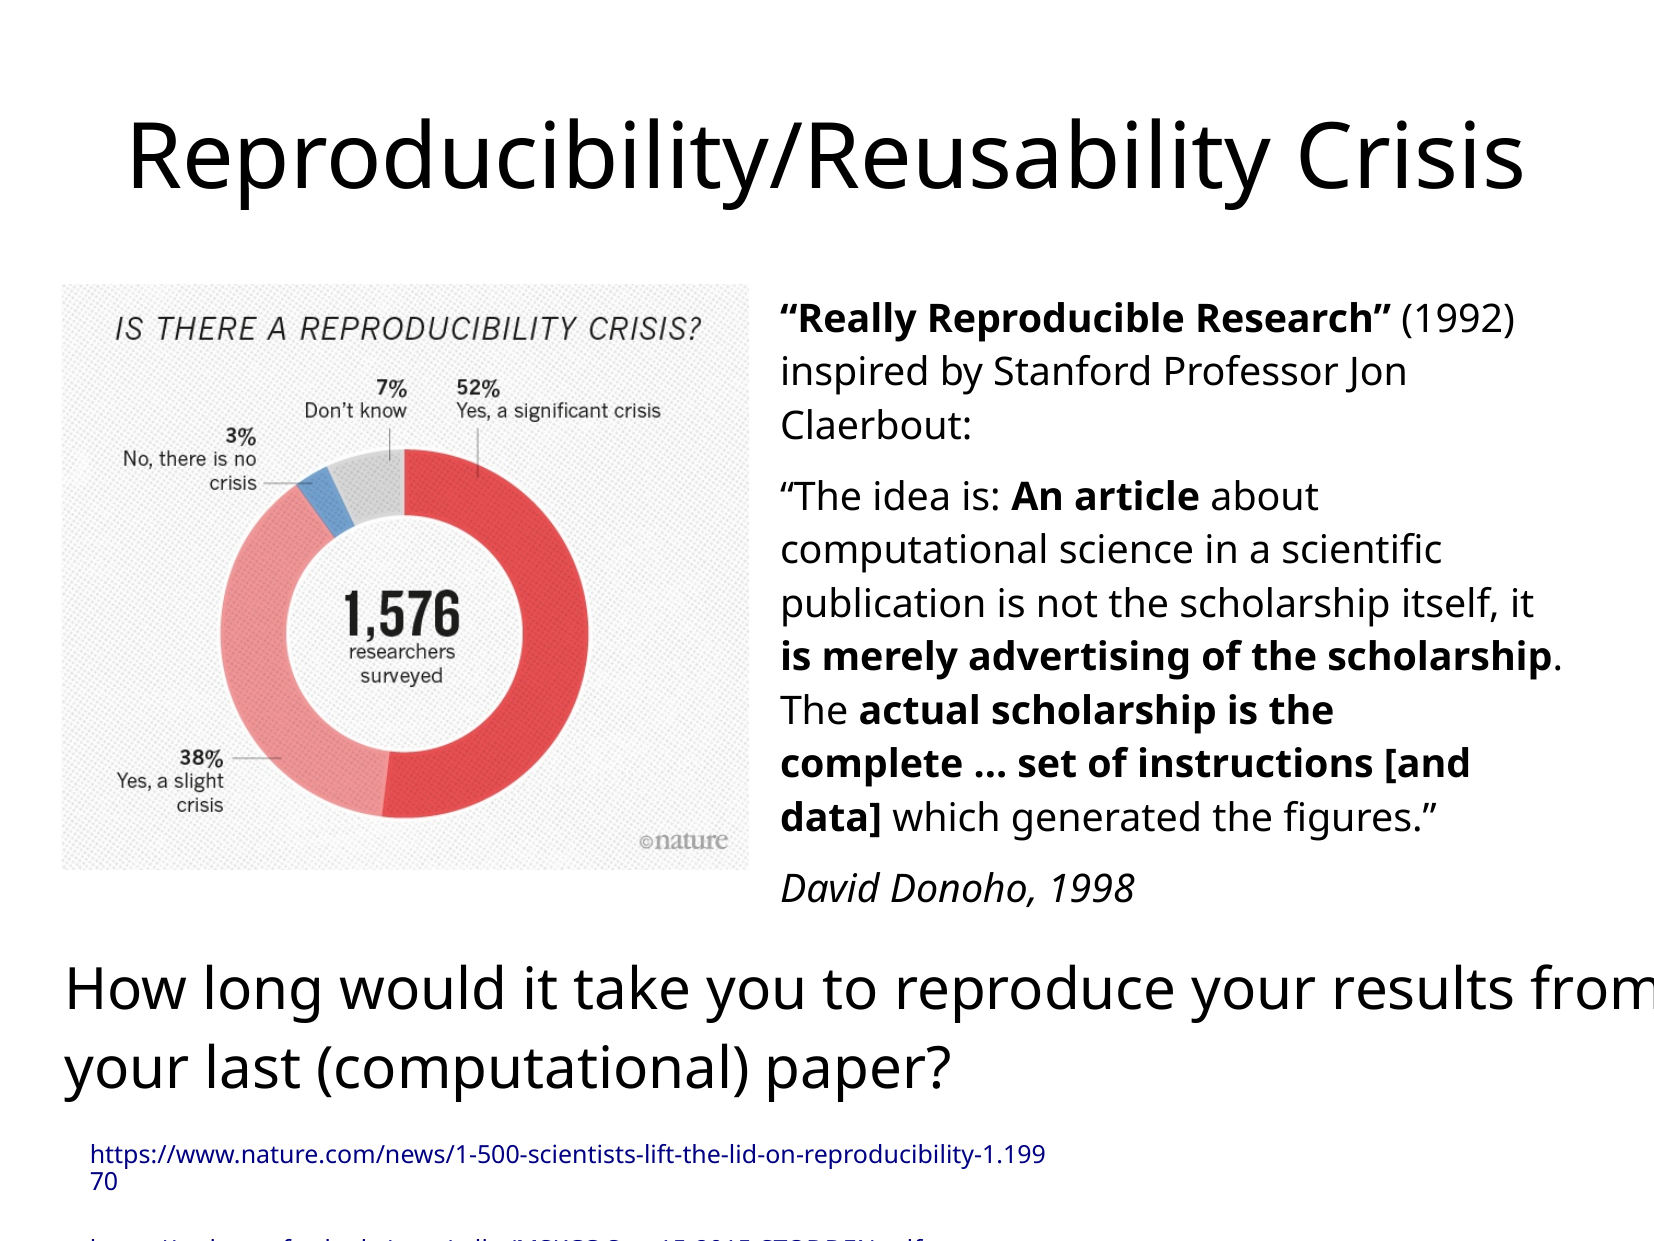

# Reproducibility/Reusability Crisis
“Really Reproducible Research” (1992) inspired by Stanford Professor Jon Claerbout:
“The idea is: An article about computational science in a scientific publication is not the scholarship itself, it is merely advertising of the scholarship. The actual scholarship is the complete ... set of instructions [and data] which generated the figures.”
David Donoho, 1998
How long would it take you to reproduce your results from your last (computational) paper?
https://www.nature.com/news/1-500-scientists-lift-the-lid-on-reproducibility-1.19970
https://web.stanford.edu/~vcs/talks/MSKCC-Sept15-2015-STODDEN.pdf